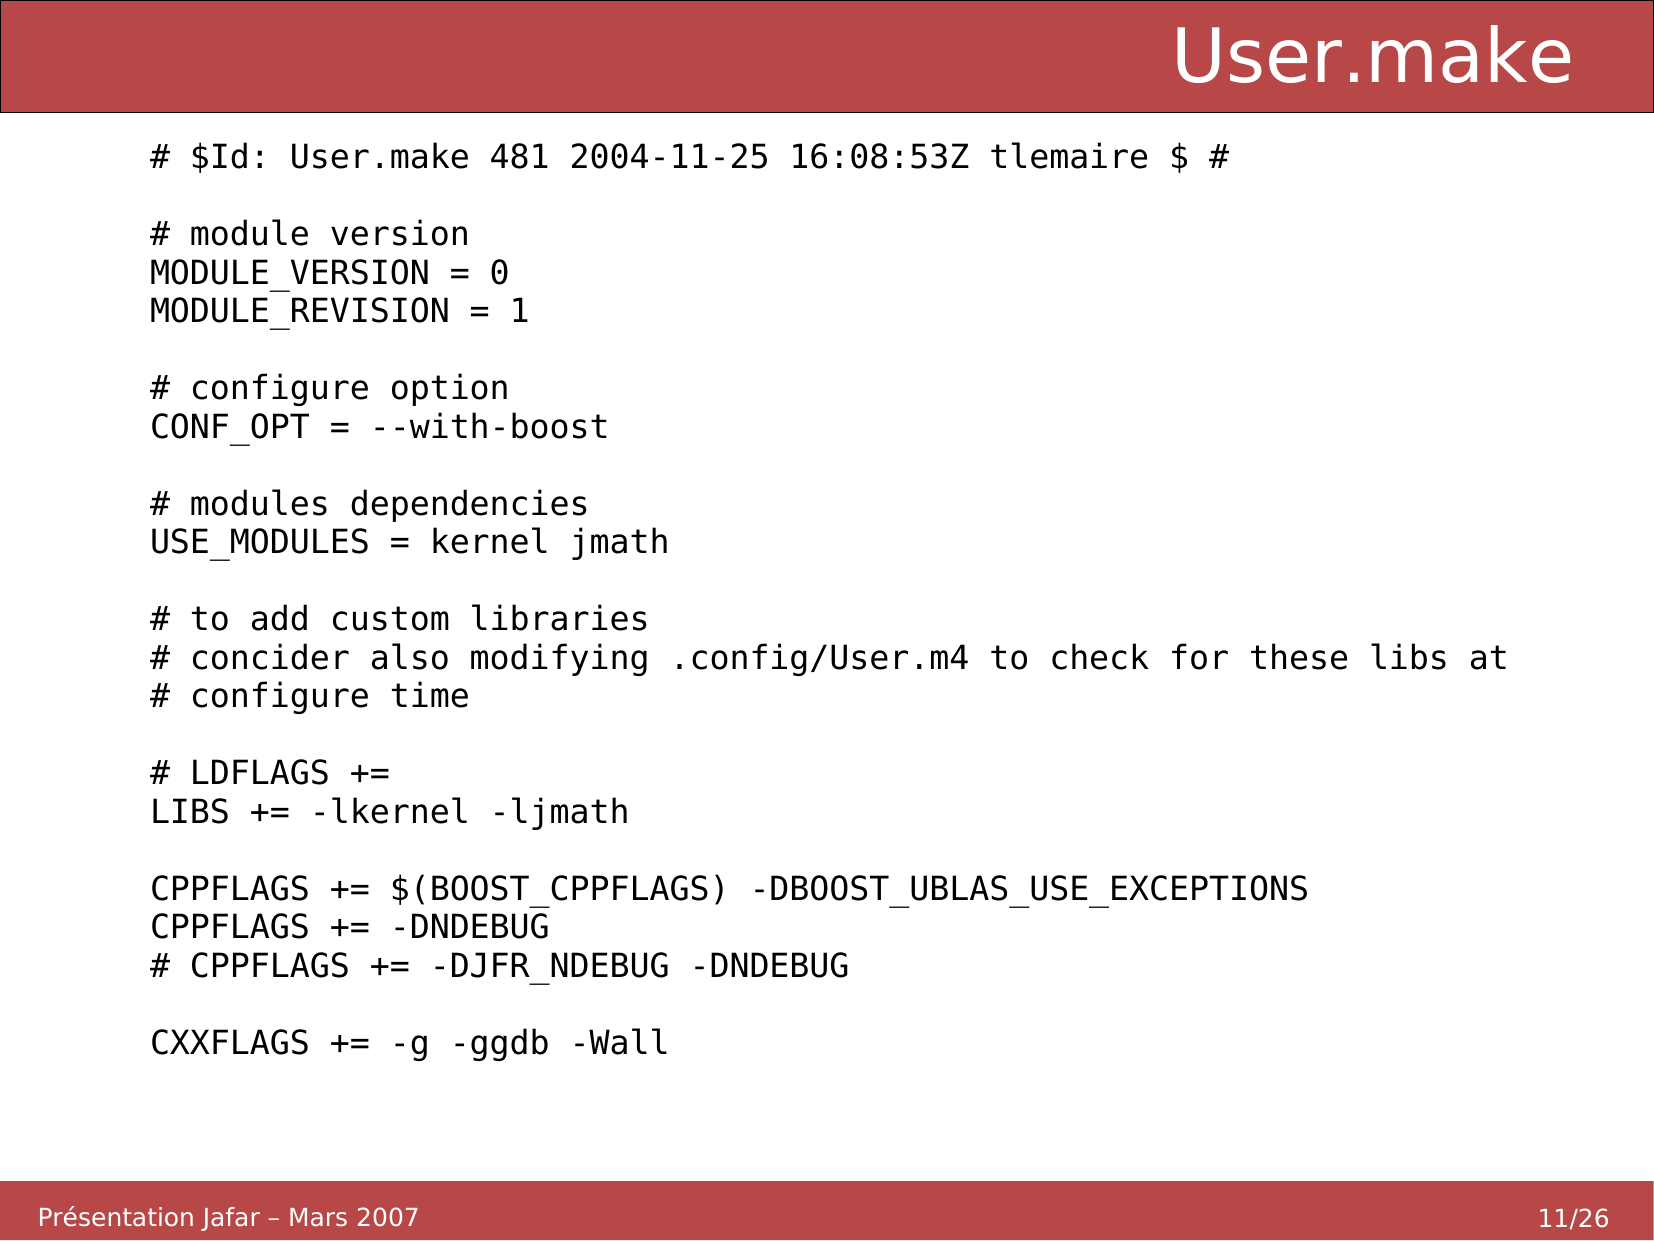

# User.make
# $Id: User.make 481 2004-11-25 16:08:53Z tlemaire $ #
# module version
MODULE_VERSION = 0
MODULE_REVISION = 1
# configure option
CONF_OPT = --with-boost
# modules dependencies
USE_MODULES = kernel jmath
# to add custom libraries
# concider also modifying .config/User.m4 to check for these libs at
# configure time
# LDFLAGS +=
LIBS += -lkernel -ljmath
CPPFLAGS += $(BOOST_CPPFLAGS) -DBOOST_UBLAS_USE_EXCEPTIONS
CPPFLAGS += -DNDEBUG
# CPPFLAGS += -DJFR_NDEBUG -DNDEBUG
CXXFLAGS += -g -ggdb -Wall